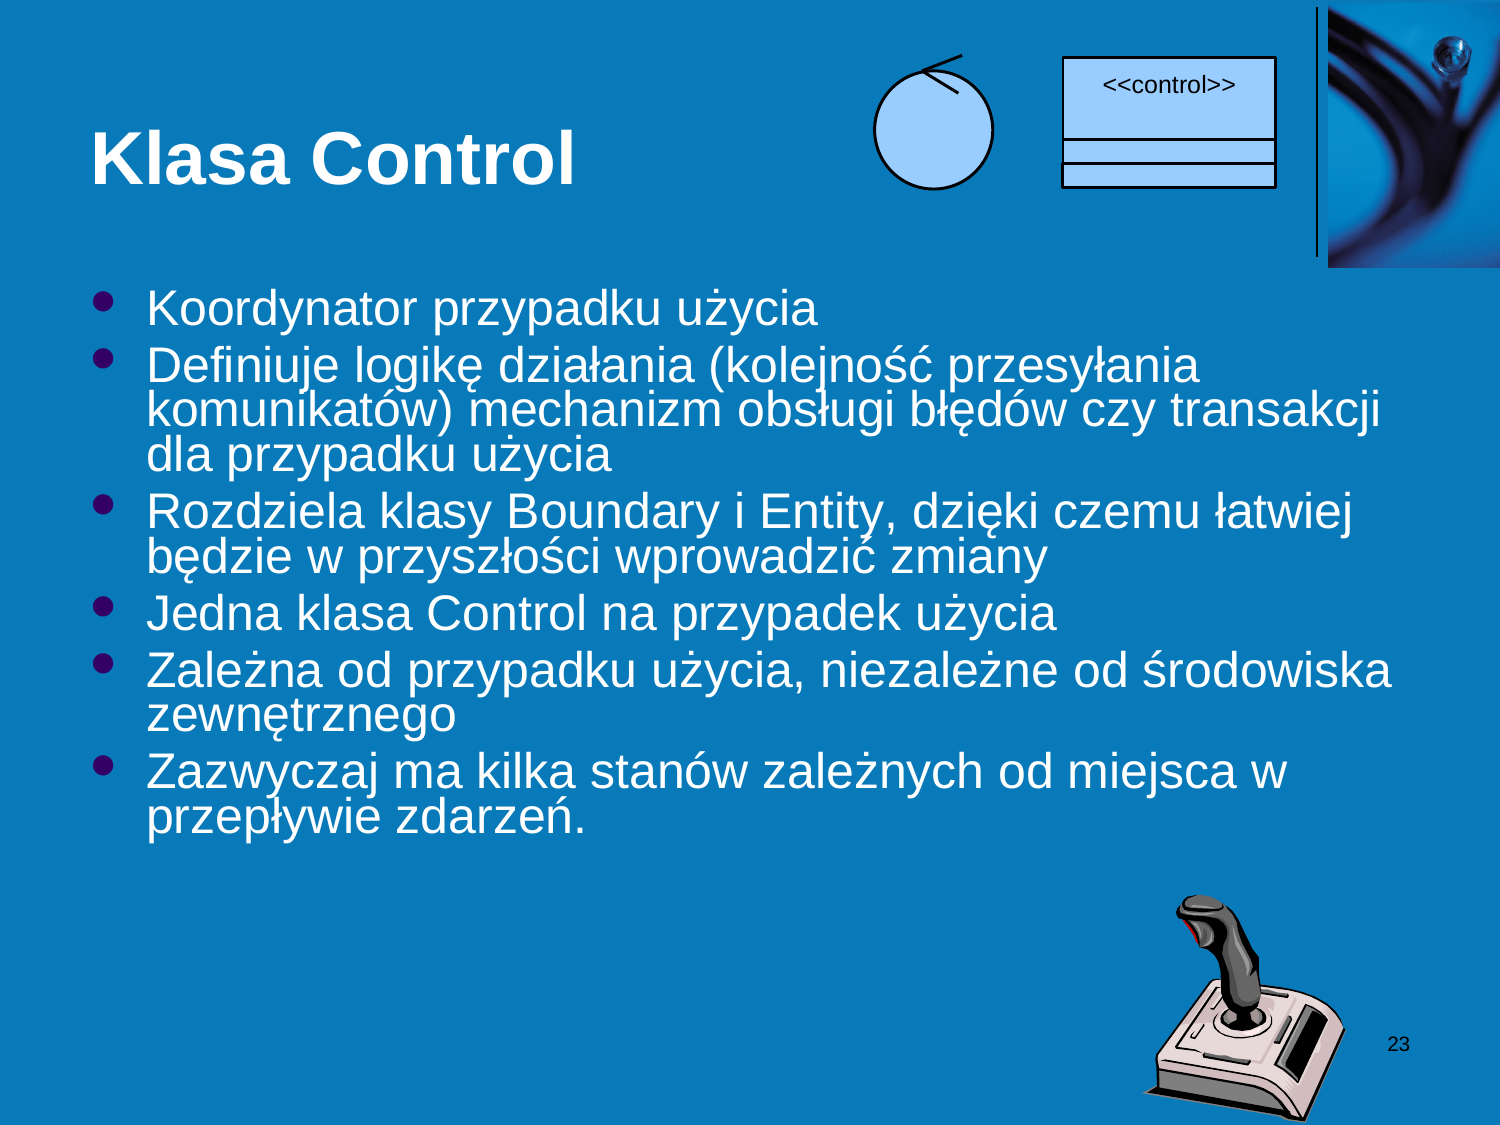

# Klasa Control
<<control>>
Koordynator przypadku użycia
Definiuje logikę działania (kolejność przesyłania komunikatów) mechanizm obsługi błędów czy transakcji dla przypadku użycia
Rozdziela klasy Boundary i Entity, dzięki czemu łatwiej będzie w przyszłości wprowadzić zmiany
Jedna klasa Control na przypadek użycia
Zależna od przypadku użycia, niezależne od środowiska zewnętrznego
Zazwyczaj ma kilka stanów zależnych od miejsca w przepływie zdarzeń.
23